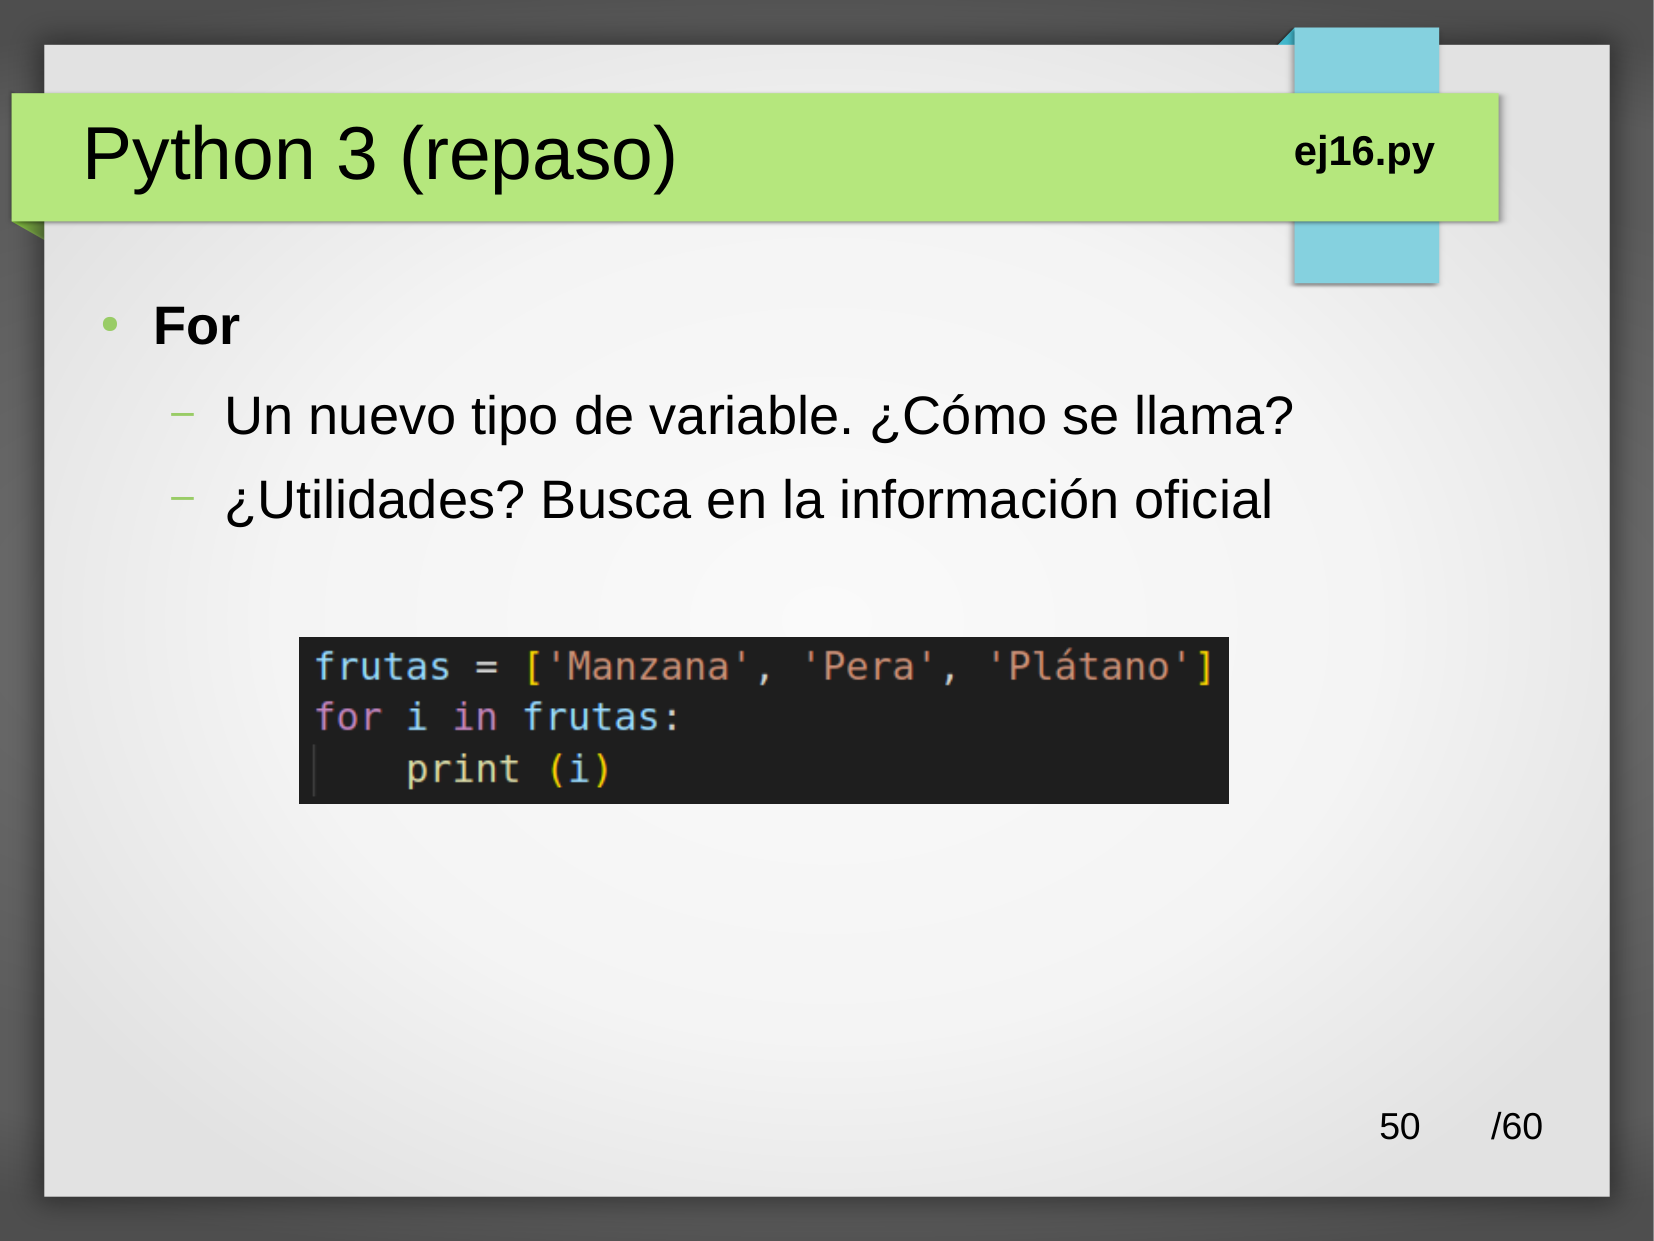

# Python 3 (repaso)
ej16.py
For
Un nuevo tipo de variable. ¿Cómo se llama?
¿Utilidades? Busca en la información oficial
/60